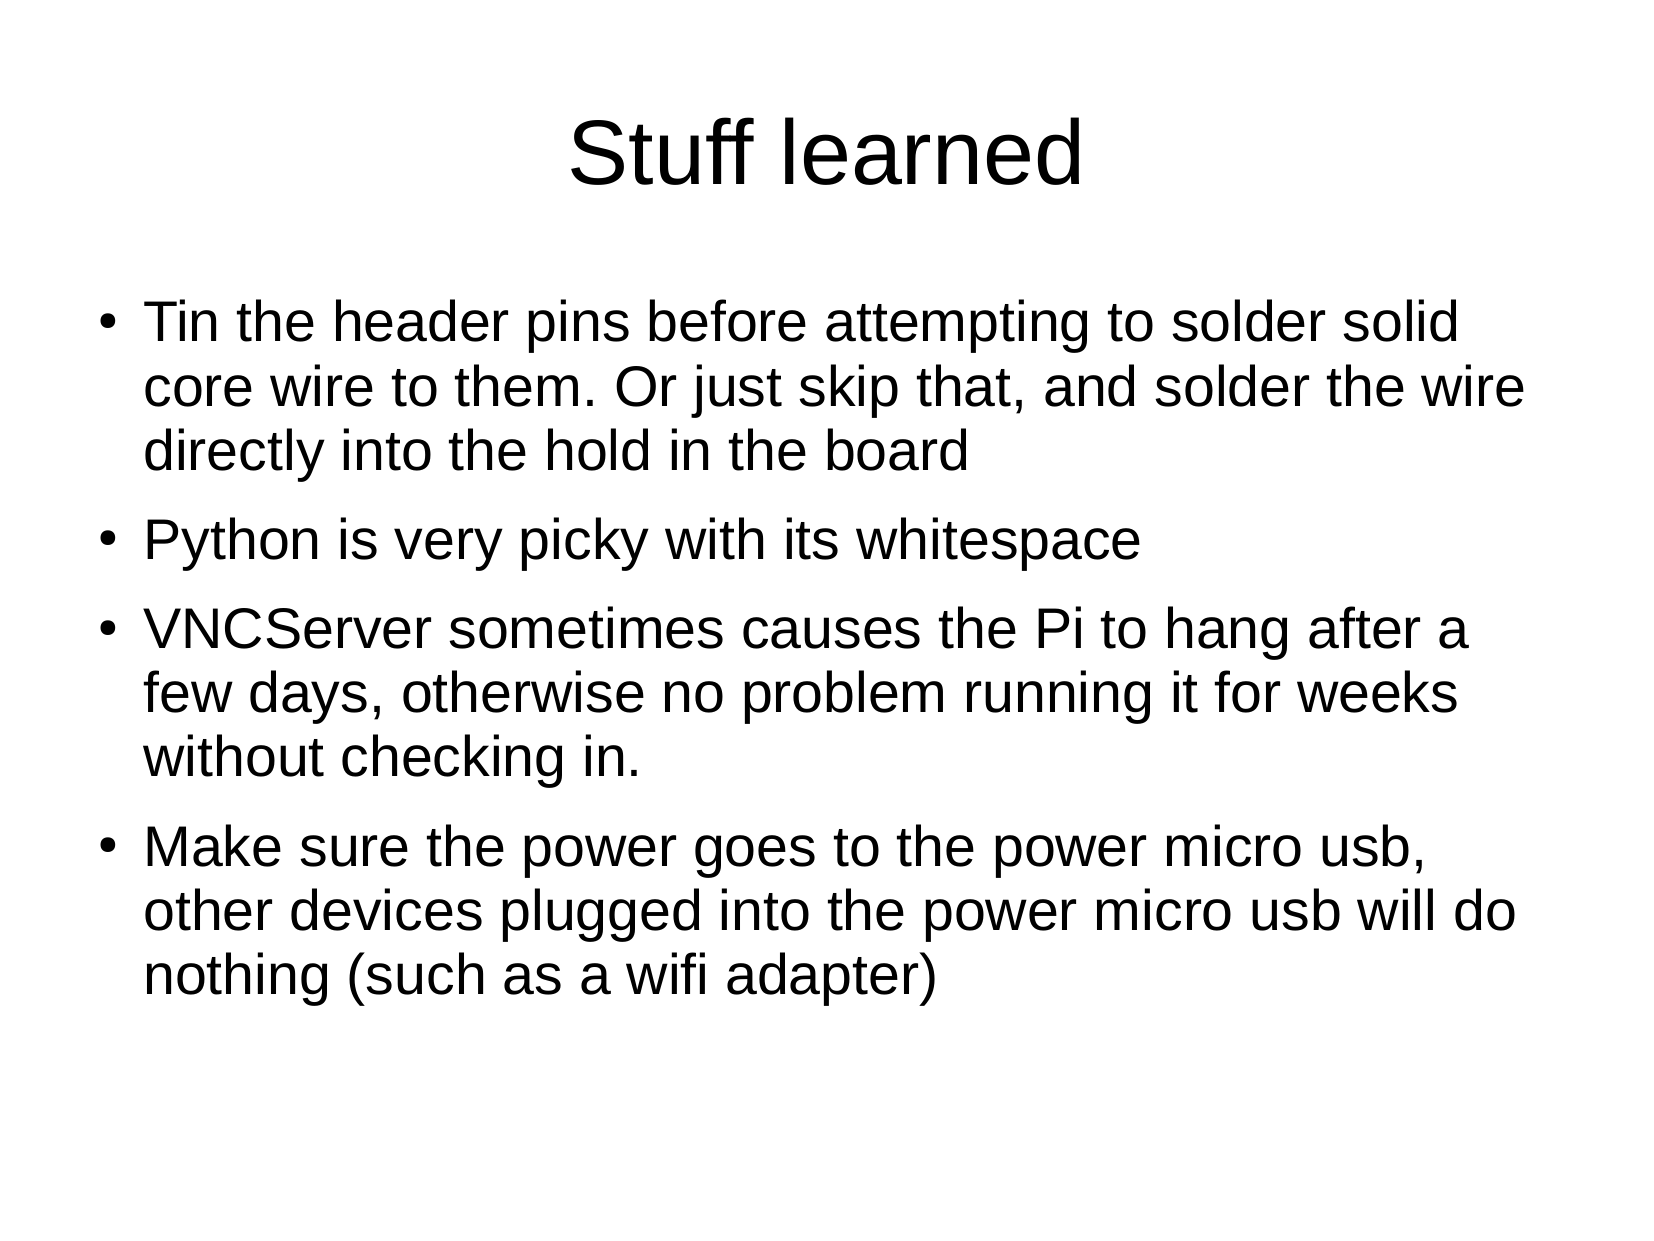

# Stuff learned
Tin the header pins before attempting to solder solid core wire to them. Or just skip that, and solder the wire directly into the hold in the board
Python is very picky with its whitespace
VNCServer sometimes causes the Pi to hang after a few days, otherwise no problem running it for weeks without checking in.
Make sure the power goes to the power micro usb, other devices plugged into the power micro usb will do nothing (such as a wifi adapter)